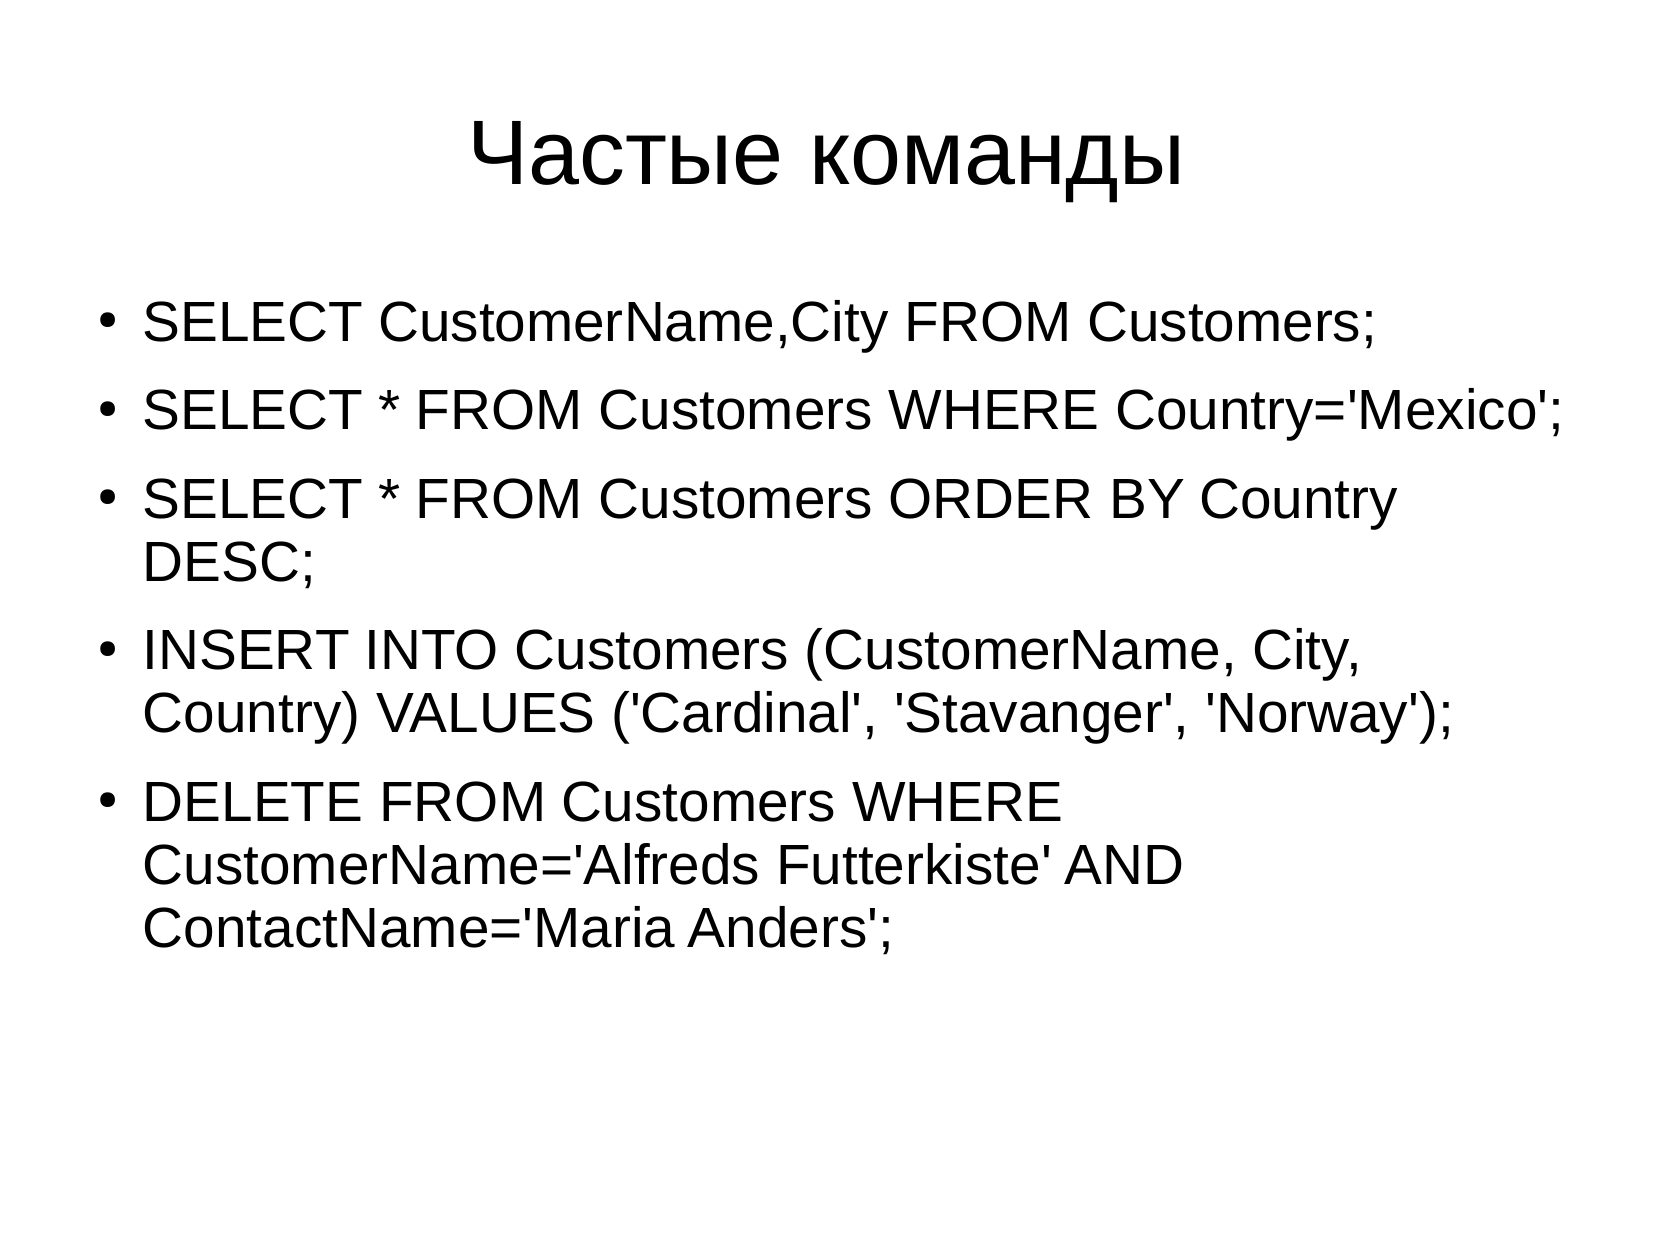

# Частые команды
SELECT CustomerName,City FROM Customers;
SELECT * FROM Customers WHERE Country='Mexico';
SELECT * FROM Customers ORDER BY Country DESC;
INSERT INTO Customers (CustomerName, City, Country) VALUES ('Cardinal', 'Stavanger', 'Norway');
DELETE FROM Customers WHERE CustomerName='Alfreds Futterkiste' AND ContactName='Maria Anders';